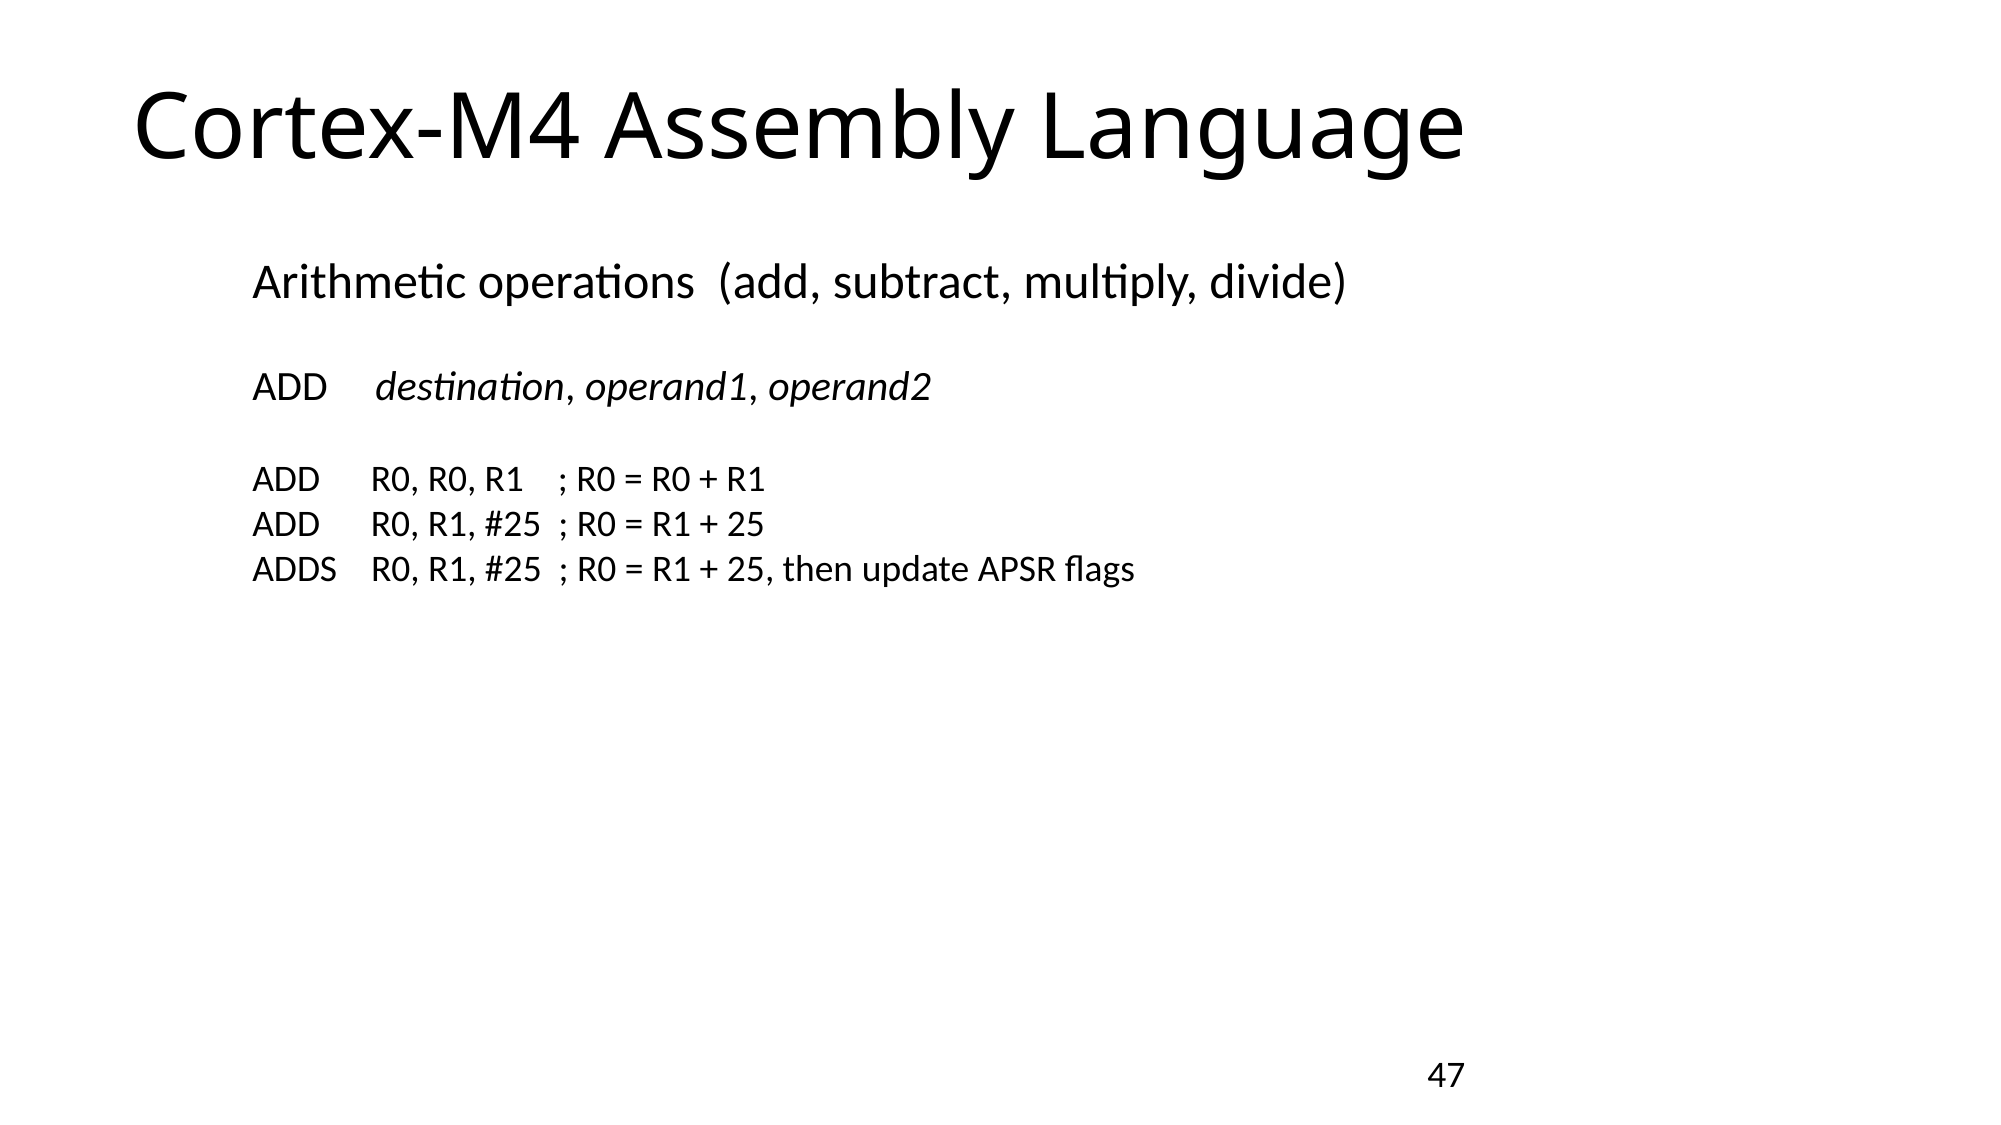

Cortex-M4 Assembly Language
Arithmetic operations (add, subtract, multiply, divide)
ADD destination, operand1, operand2
ADD R0, R0, R1 ; R0 = R0 + R1
ADD R0, R1, #25 ; R0 = R1 + 25
ADDS R0, R1, #25 ; R0 = R1 + 25, then update APSR flags